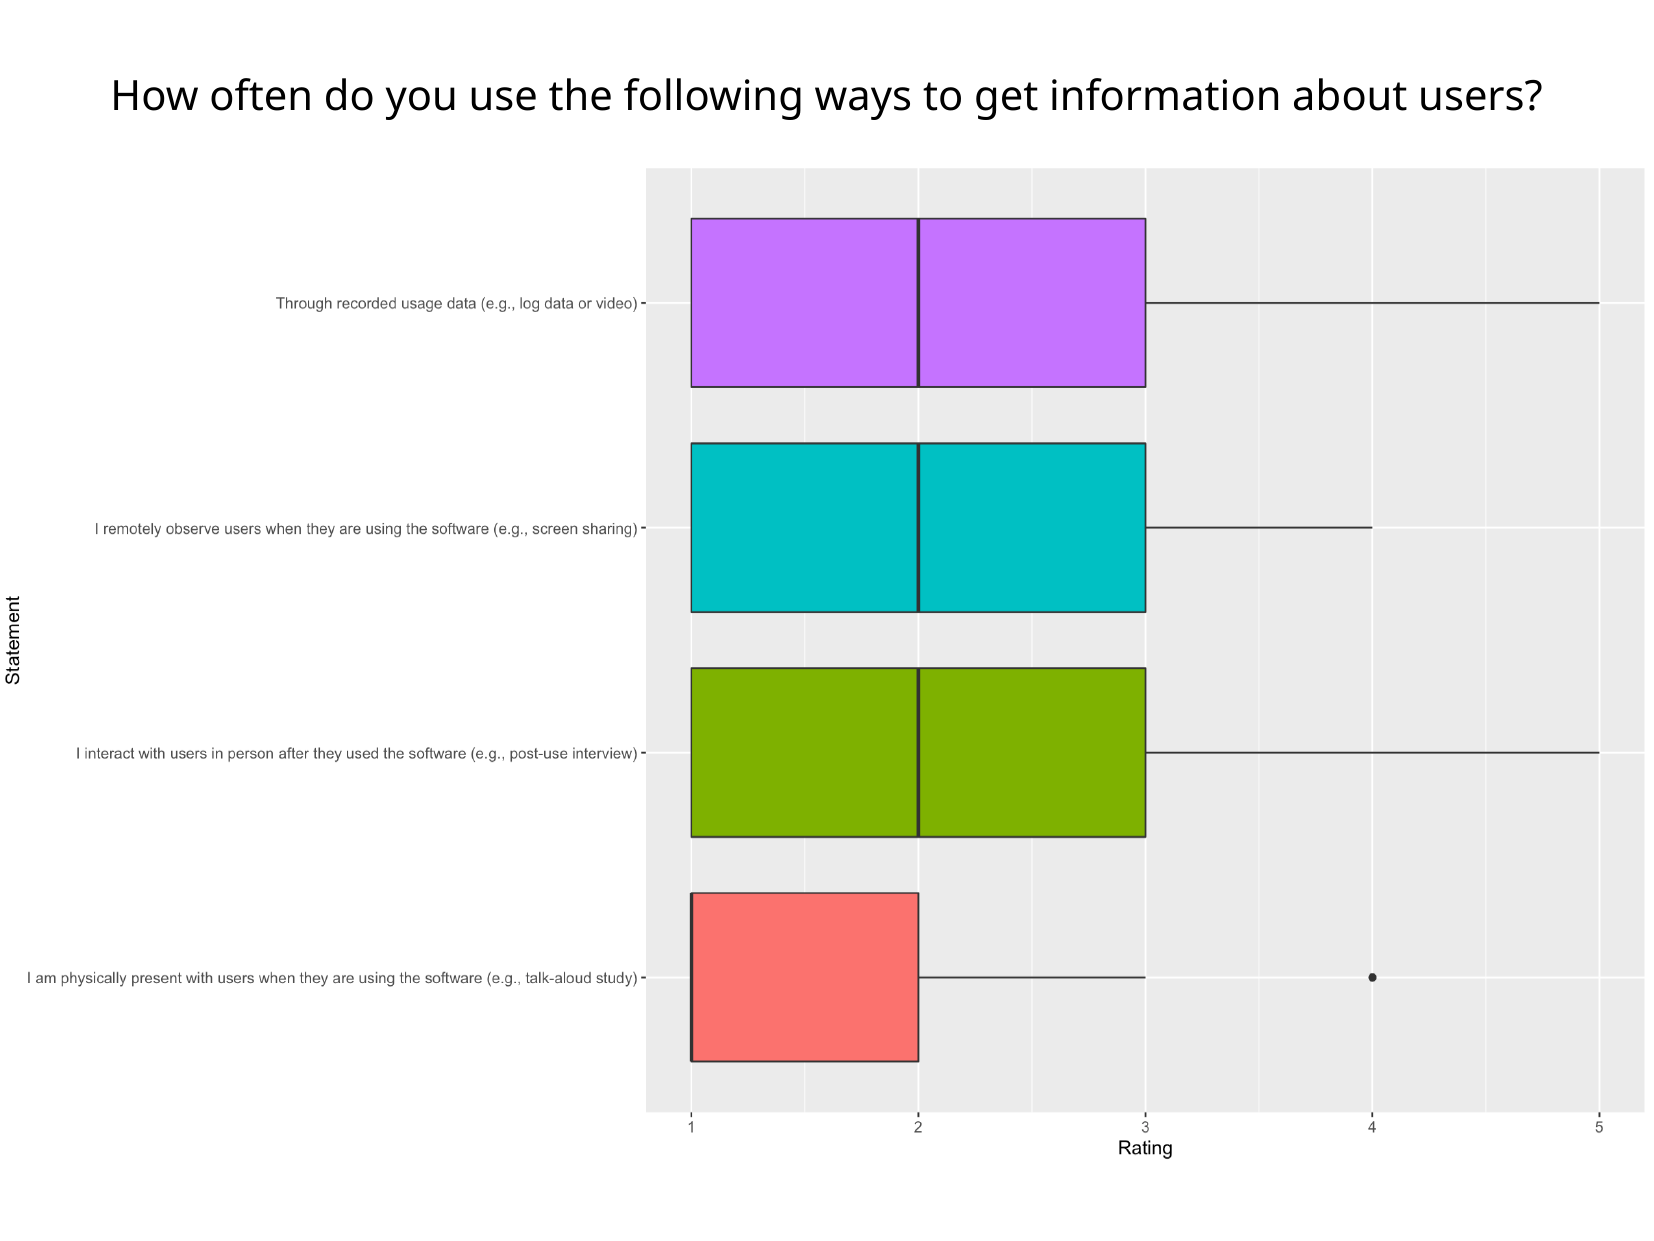

# How often do you use the following ways to get information about users?